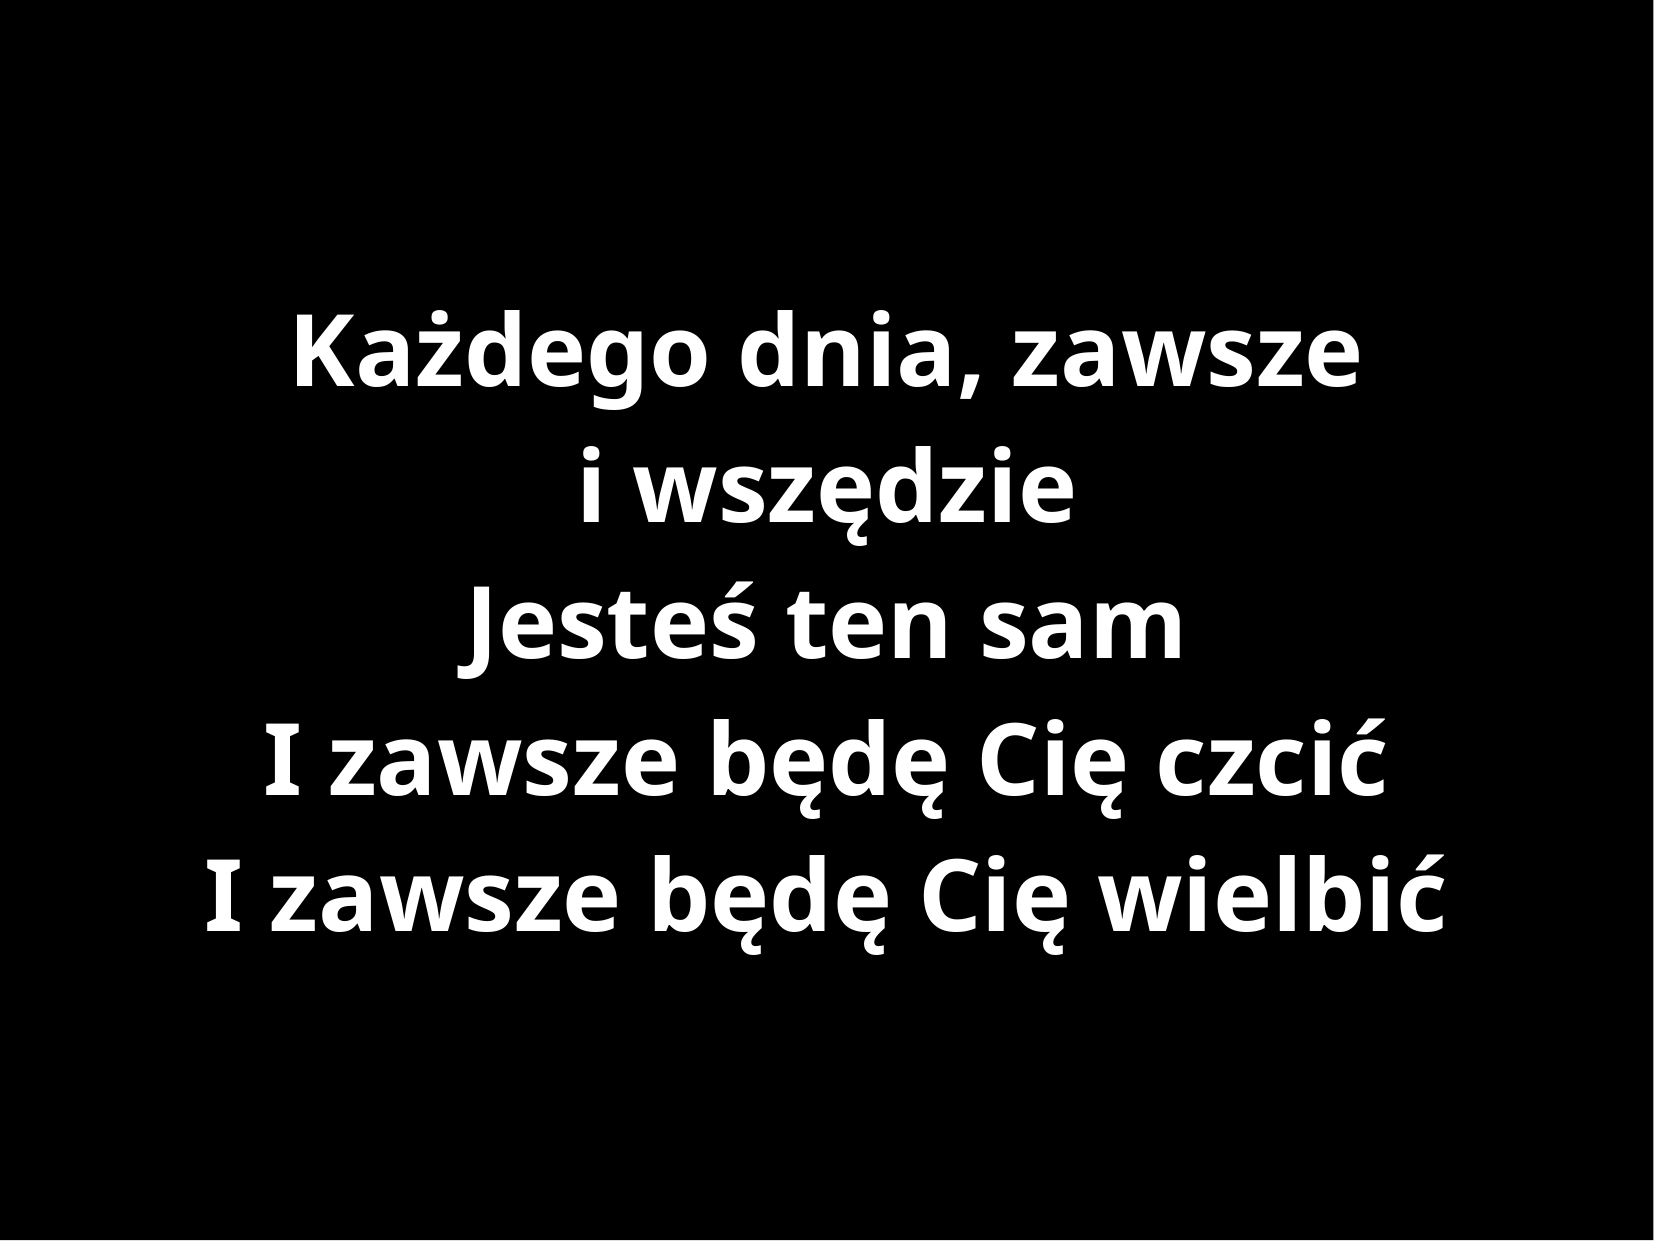

# Każdego dnia, zawsze i wszędzie Jesteś ten sam I zawsze będę Cię czcić I zawsze będę Cię wielbić